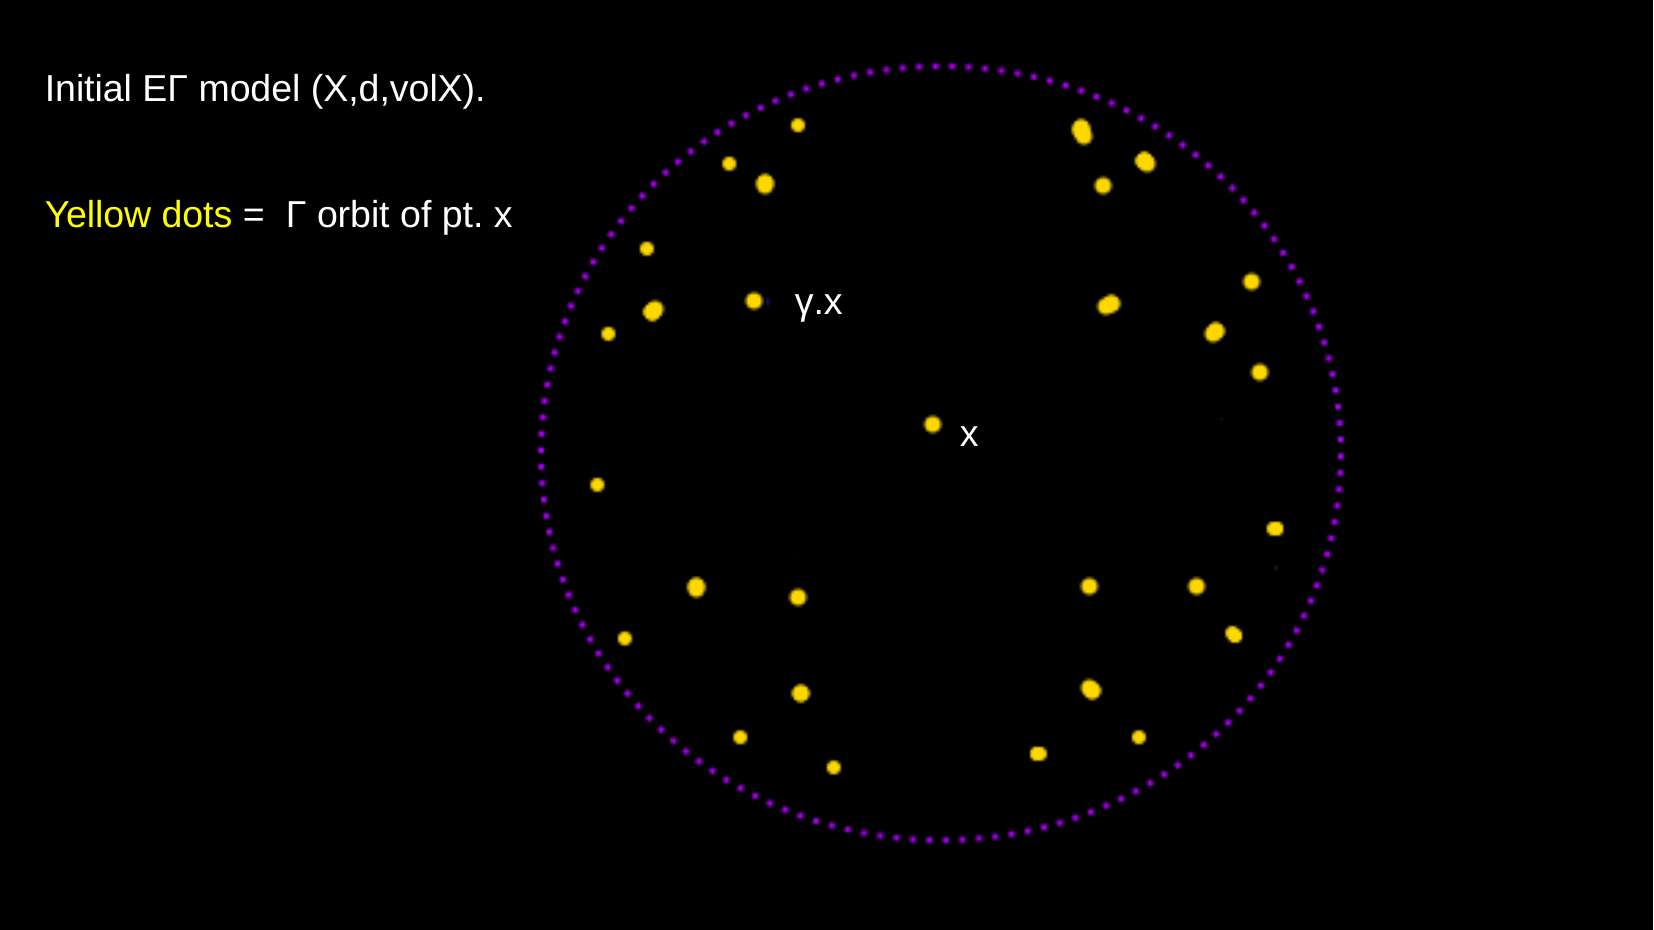

Initial EΓ model (X,d,volX).
Yellow dots = Γ orbit of pt. x
γ.x
x